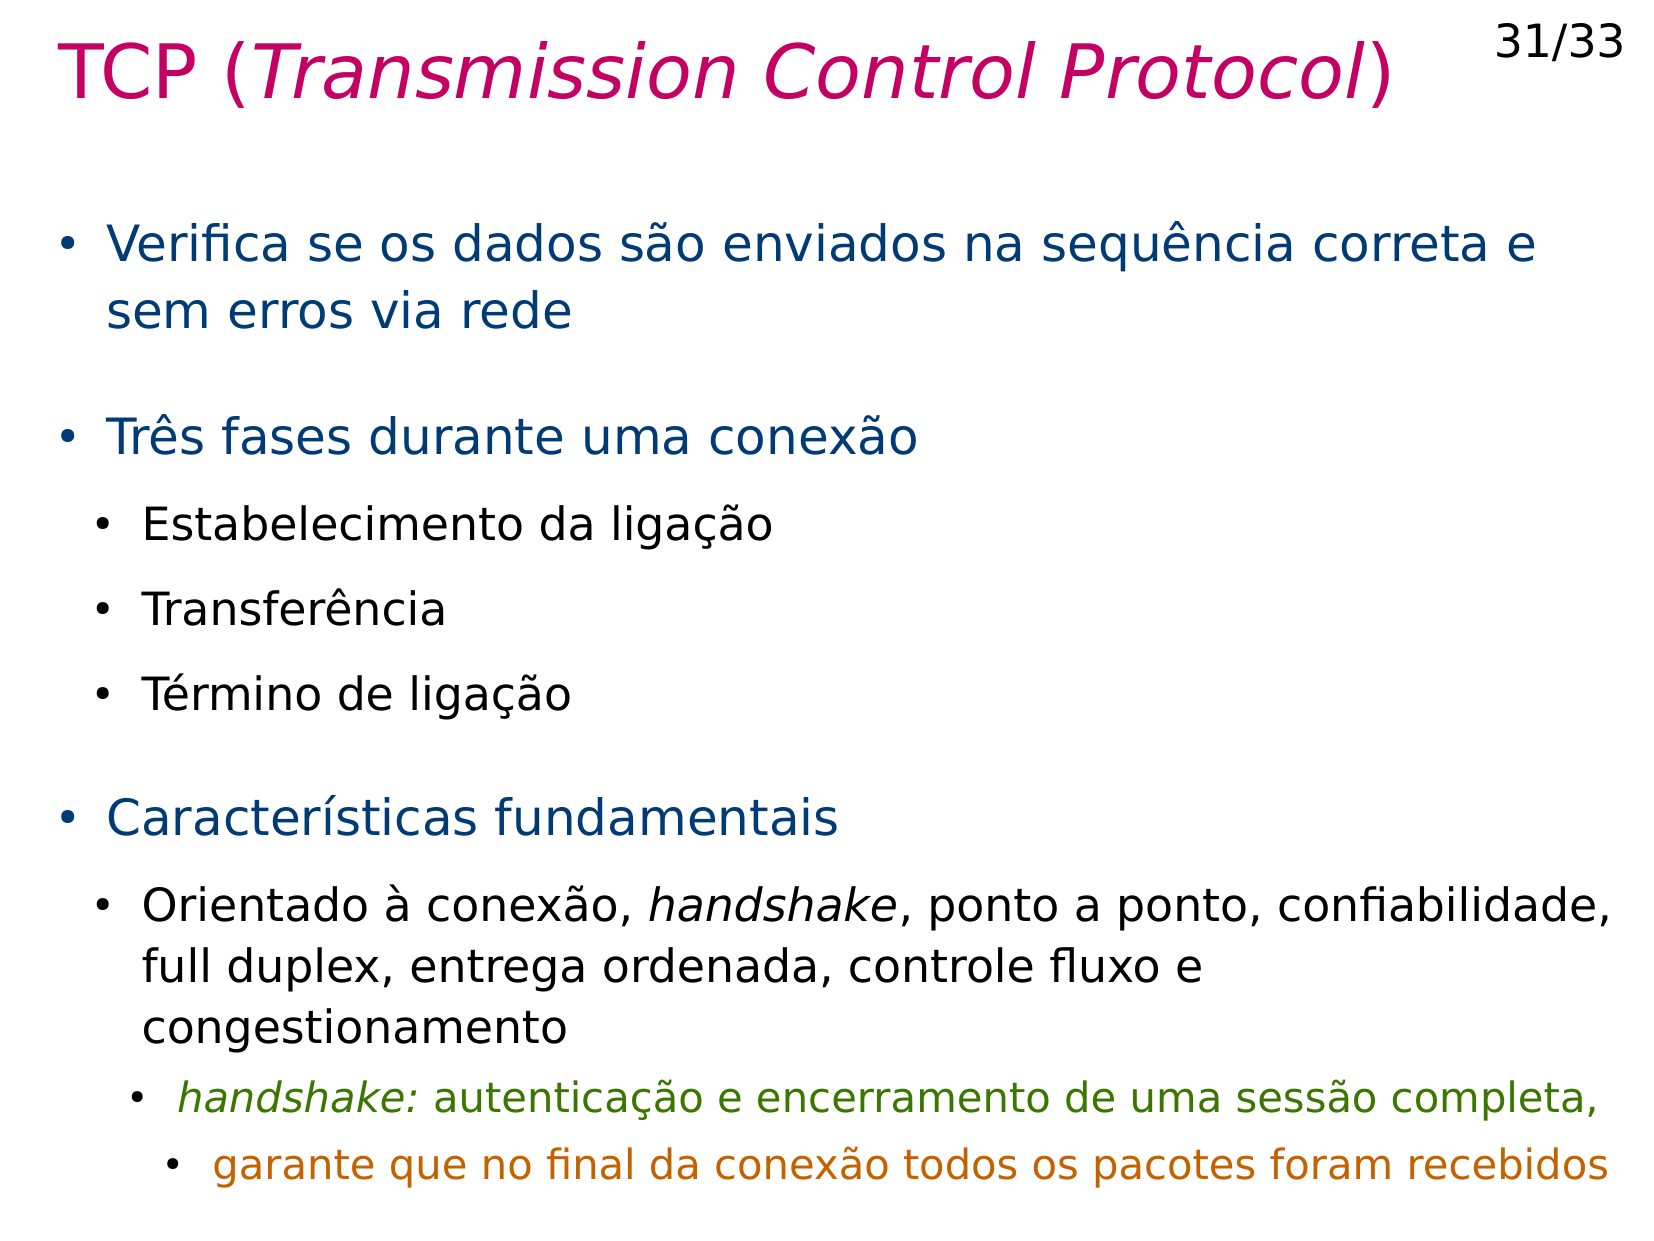

31
# TCP (Transmission Control Protocol)
Verifica se os dados são enviados na sequência correta e sem erros via rede
Três fases durante uma conexão
Estabelecimento da ligação
Transferência
Término de ligação
Características fundamentais
Orientado à conexão, handshake, ponto a ponto, confiabilidade, full duplex, entrega ordenada, controle fluxo e congestionamento
handshake: autenticação e encerramento de uma sessão completa,
garante que no final da conexão todos os pacotes foram recebidos